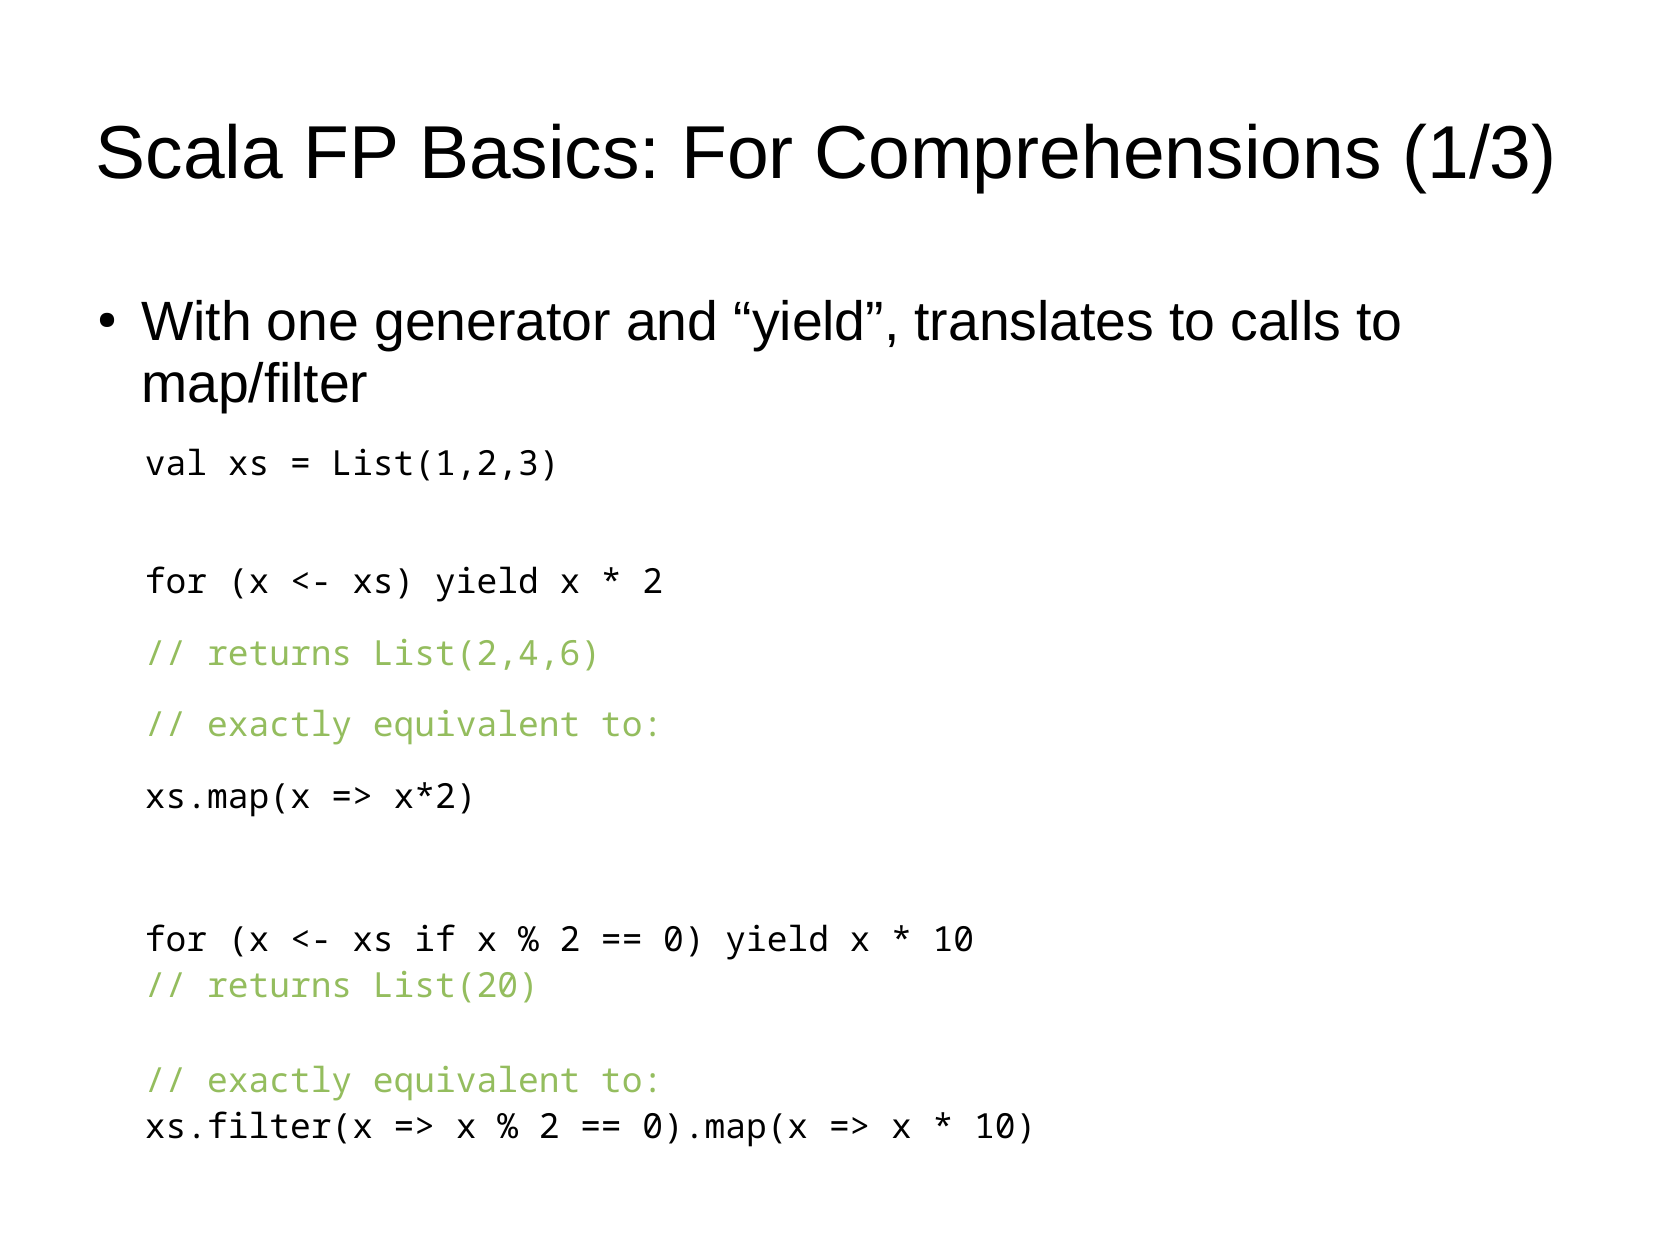

# Scala FP Basics: For Comprehensions (1/3)
With one generator and “yield”, translates to calls to map/filter
val xs = List(1,2,3)
for (x <- xs) yield x * 2
// returns List(2,4,6)
// exactly equivalent to:
xs.map(x => x*2)
for (x <- xs if x % 2 == 0) yield x * 10
// returns List(20)
// exactly equivalent to:
xs.filter(x => x % 2 == 0).map(x => x * 10)